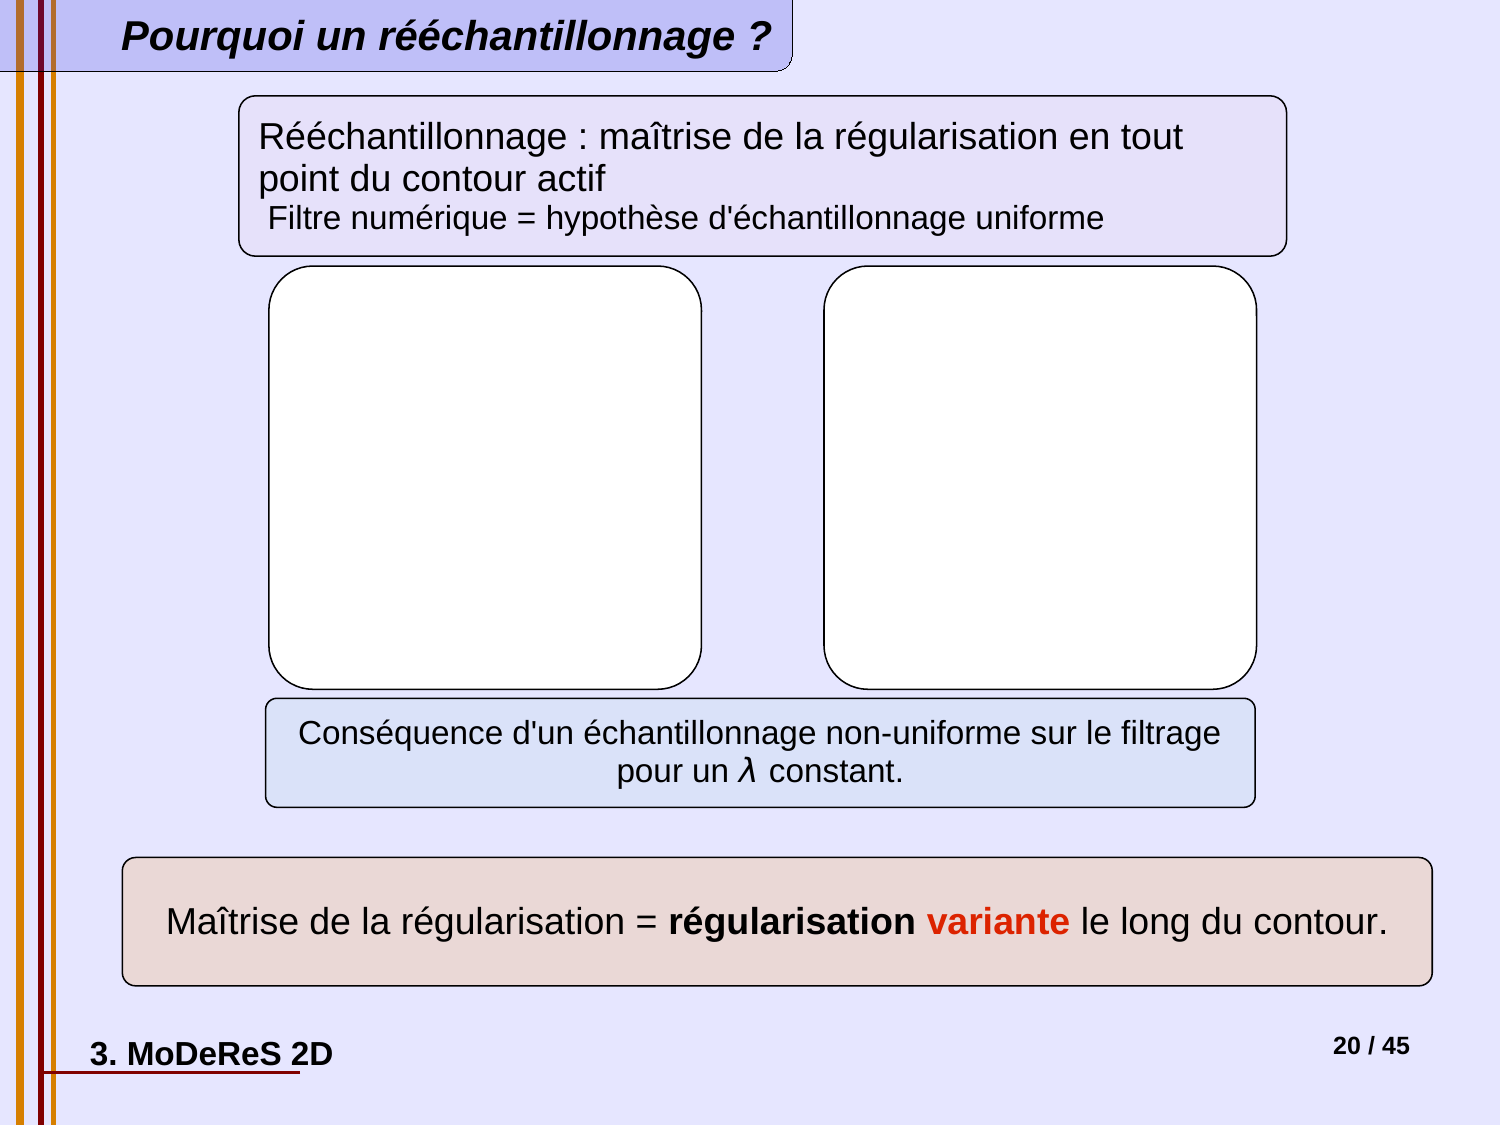

Pourquoi un rééchantillonnage ?
Rééchantillonnage : maîtrise de la régularisation en tout point du contour actif
 Filtre numérique = hypothèse d'échantillonnage uniforme
Conséquence d'un échantillonnage non-uniforme sur le filtrage pour un λ constant.
Maîtrise de la régularisation = régularisation variante le long du contour.
20
# 3. MoDeReS 2D